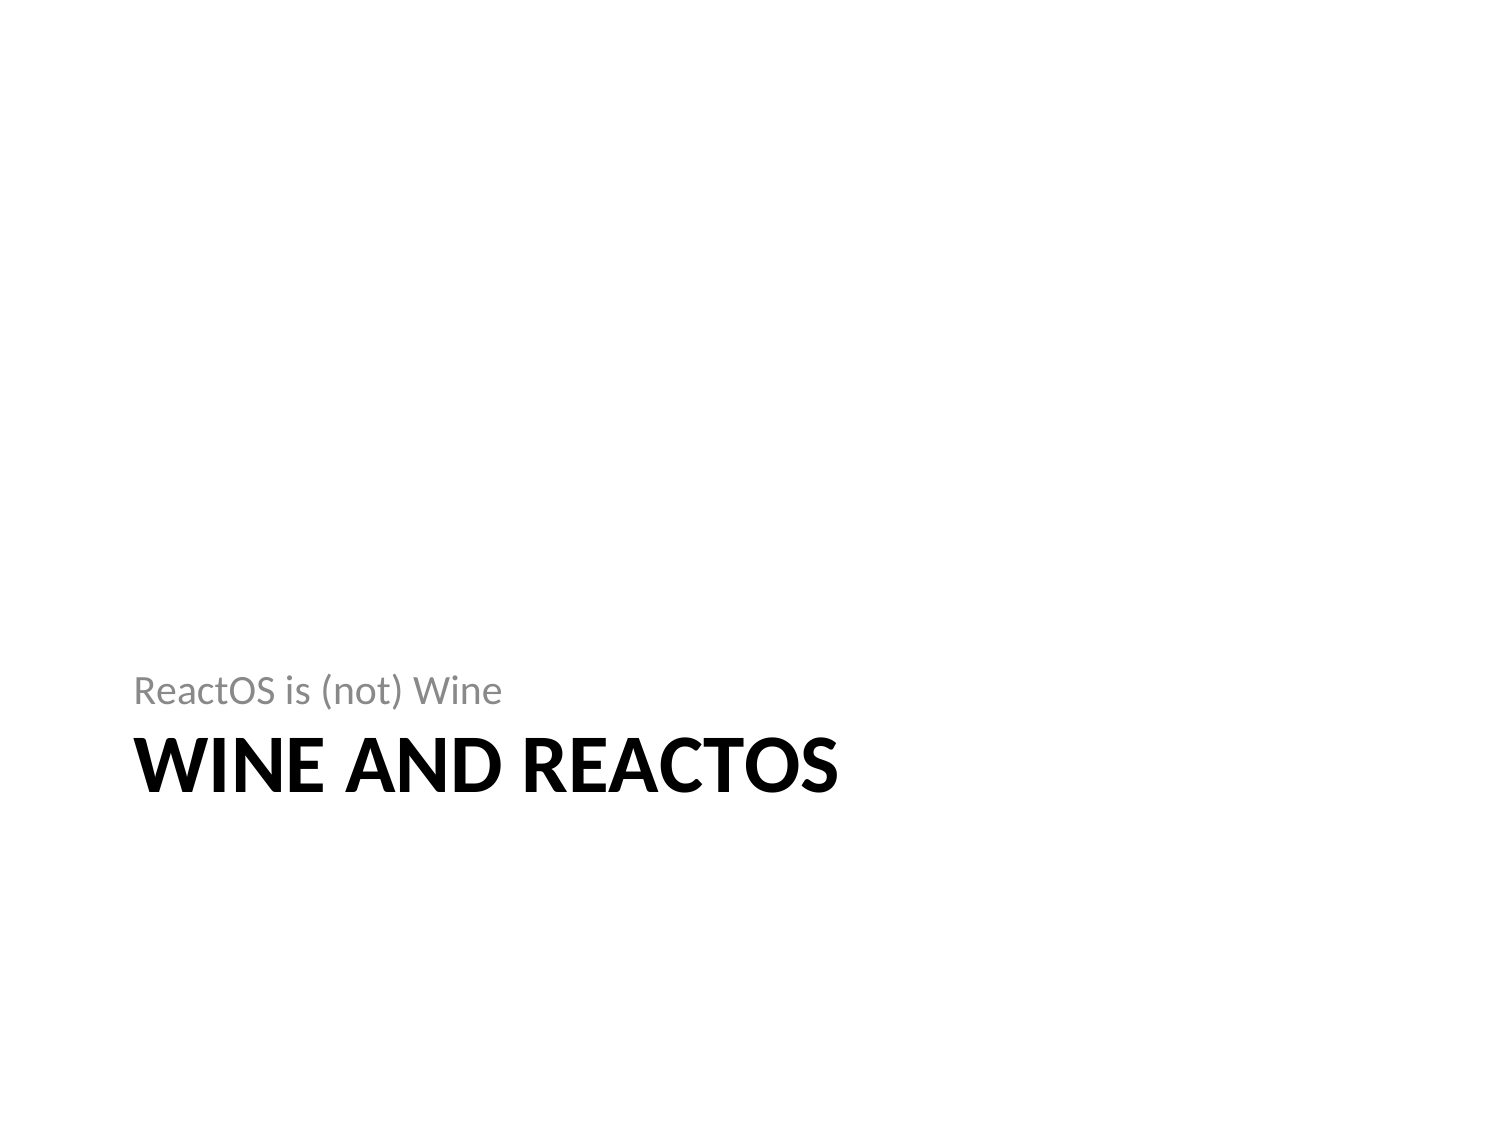

ReactOS is (not) Wine
# WINE AND REACTOS